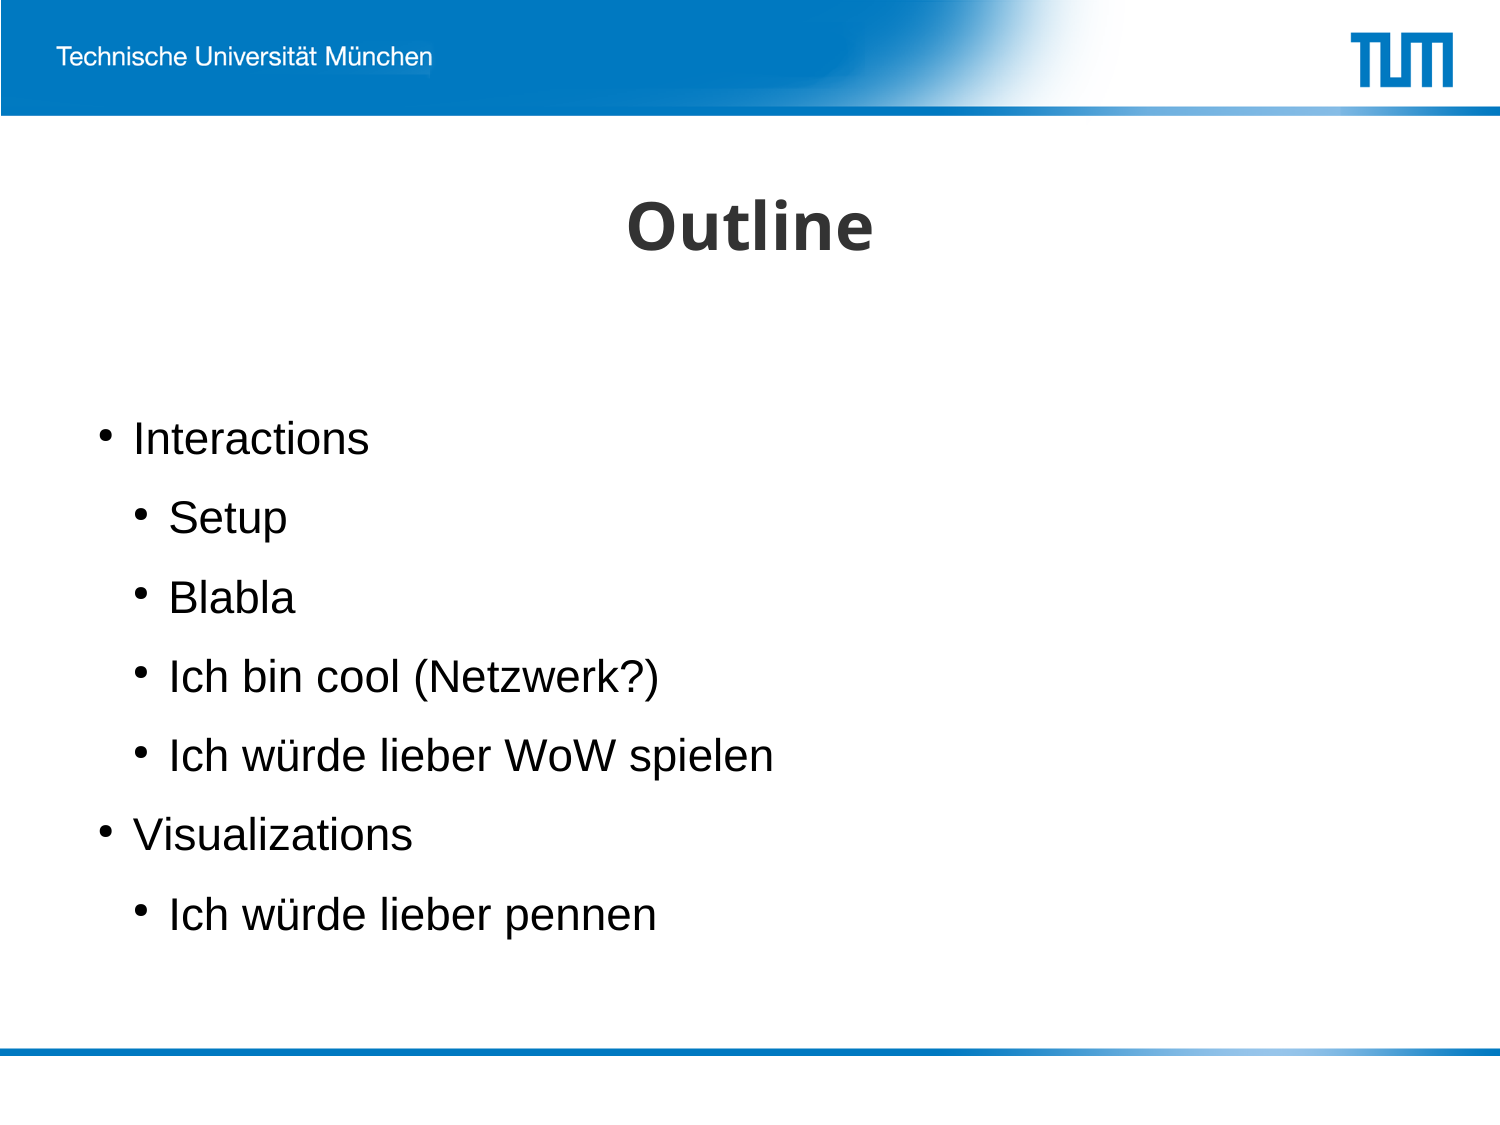

Outline
Interactions
Setup
Blabla
Ich bin cool (Netzwerk?)
Ich würde lieber WoW spielen
Visualizations
Ich würde lieber pennen